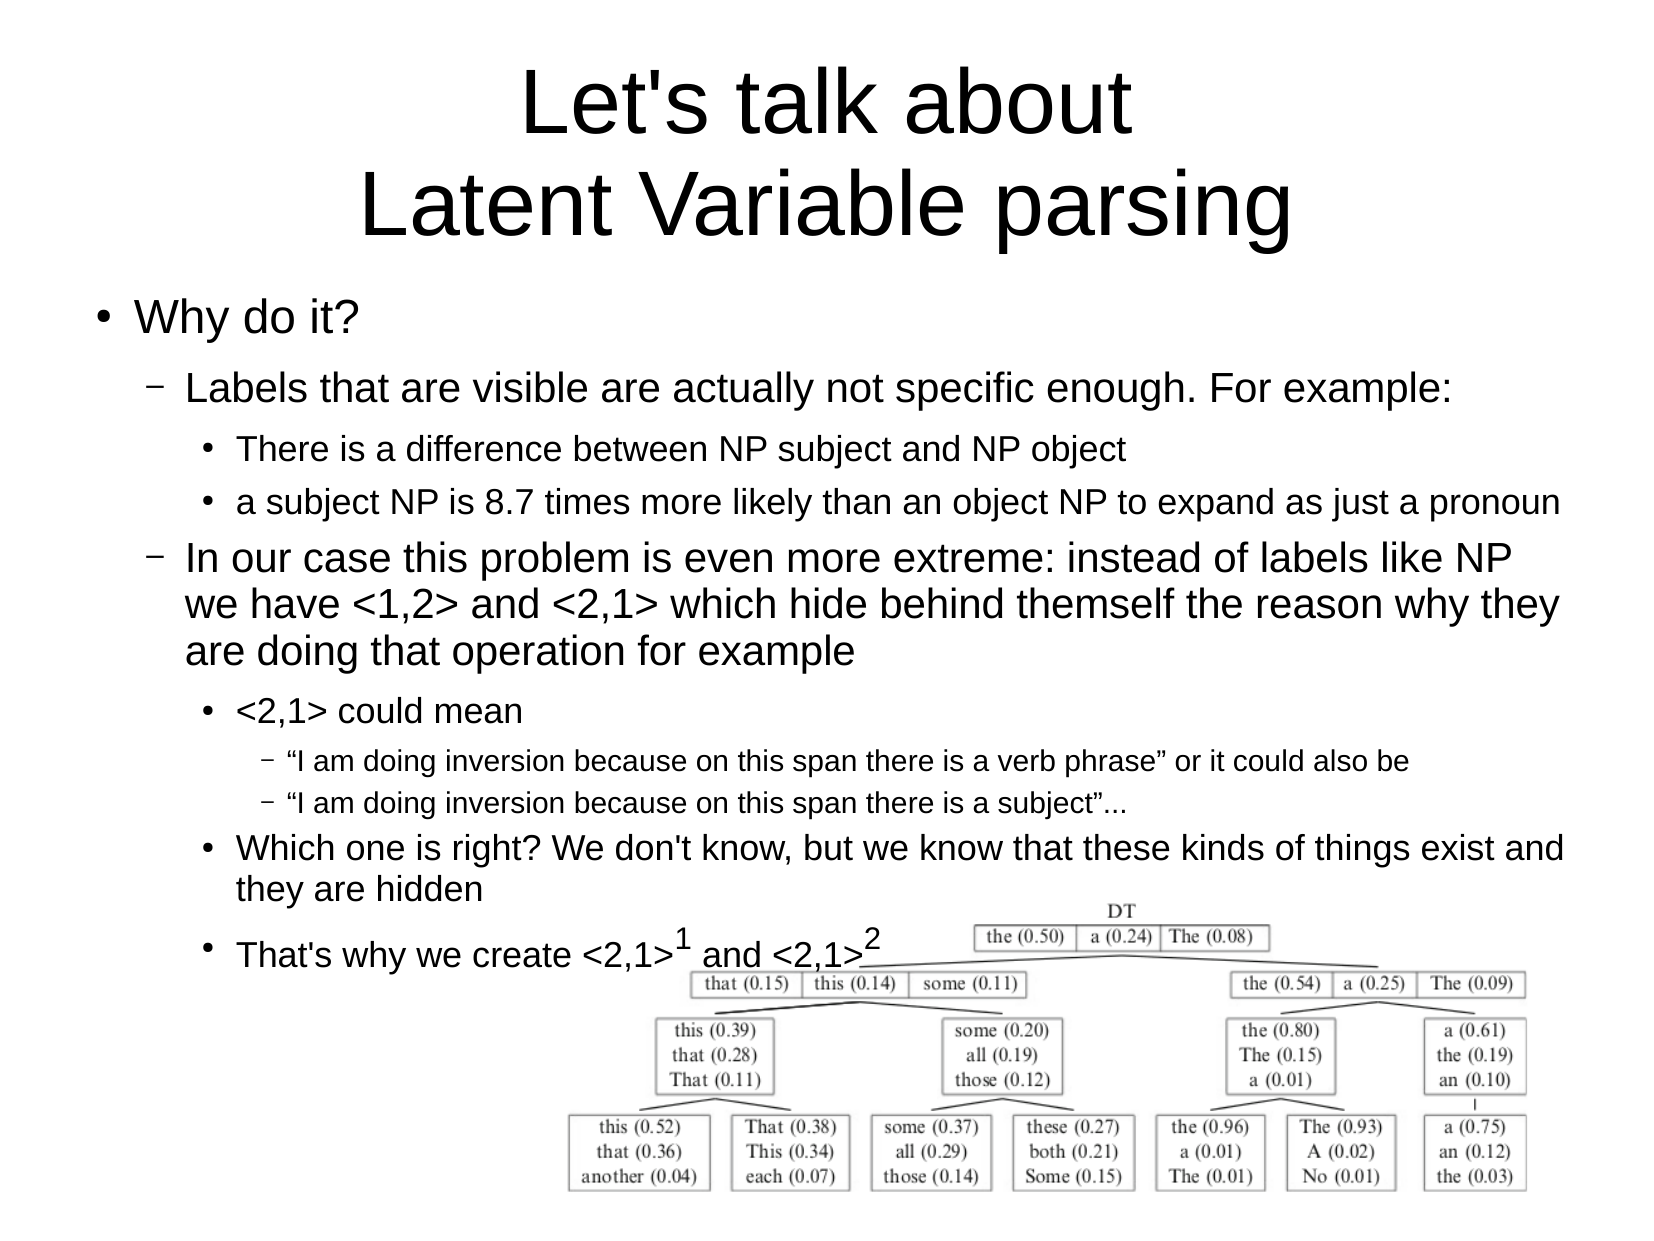

# Let's talk about Latent Variable parsing
Why do it?
Labels that are visible are actually not specific enough. For example:
There is a difference between NP subject and NP object
a subject NP is 8.7 times more likely than an object NP to expand as just a pronoun
In our case this problem is even more extreme: instead of labels like NP we have <1,2> and <2,1> which hide behind themself the reason why they are doing that operation for example
<2,1> could mean
“I am doing inversion because on this span there is a verb phrase” or it could also be
“I am doing inversion because on this span there is a subject”...
Which one is right? We don't know, but we know that these kinds of things exist and they are hidden
That's why we create <2,1>1 and <2,1>2